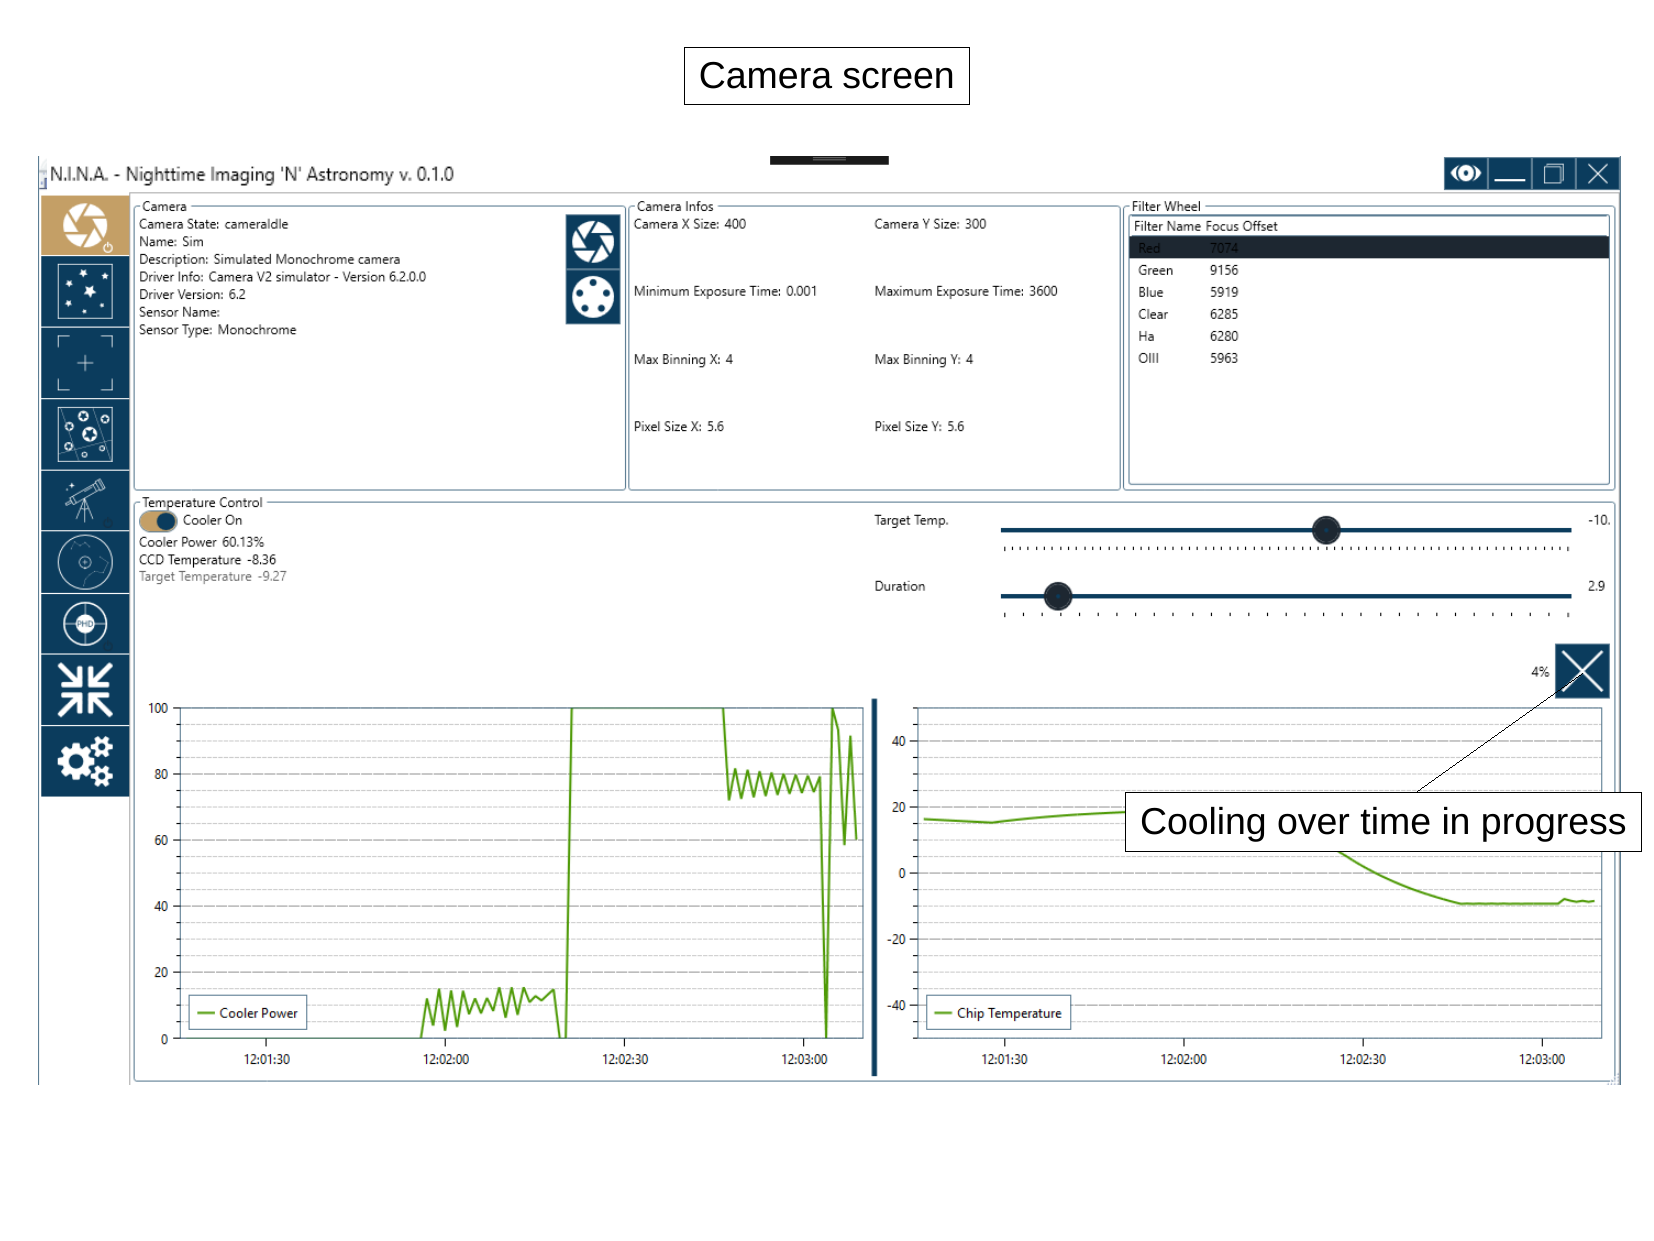

Camera screen
Cooling over time in progress